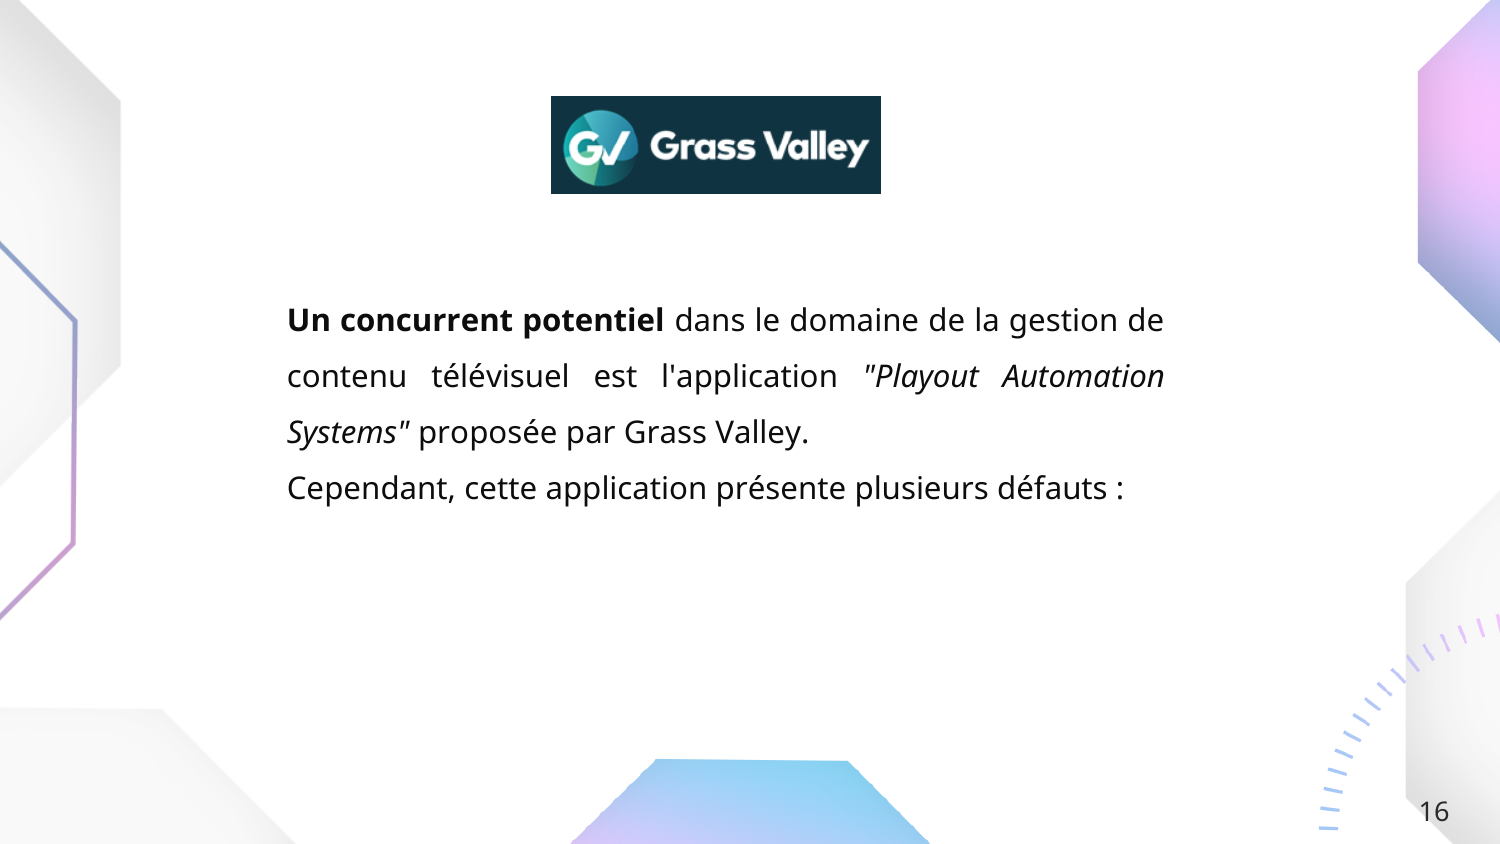

# Un concurrent potentiel dans le domaine de la gestion de contenu télévisuel est l'application "Playout Automation Systems" proposée par Grass Valley.
Cependant, cette application présente plusieurs défauts :